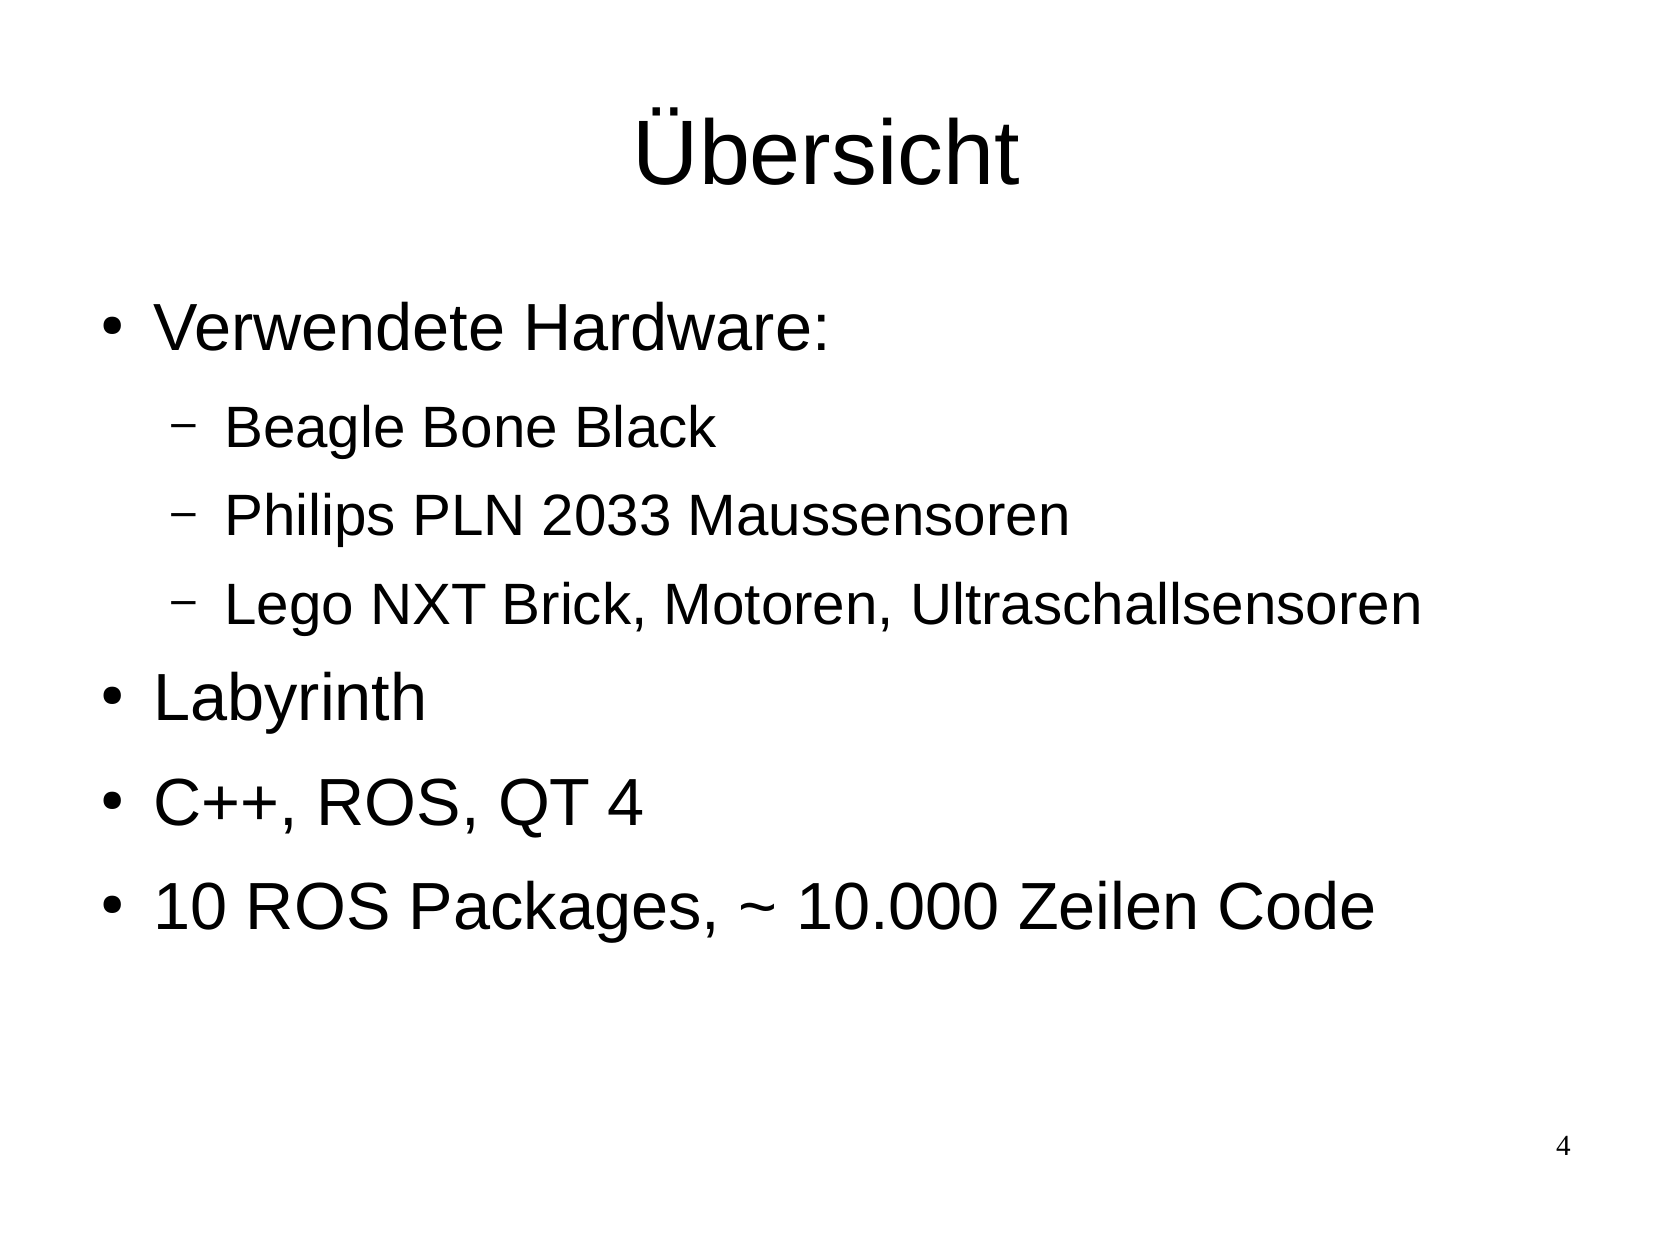

# Übersicht
Verwendete Hardware:
Beagle Bone Black
Philips PLN 2033 Maussensoren
Lego NXT Brick, Motoren, Ultraschallsensoren
Labyrinth
C++, ROS, QT 4
10 ROS Packages, ~ 10.000 Zeilen Code
4